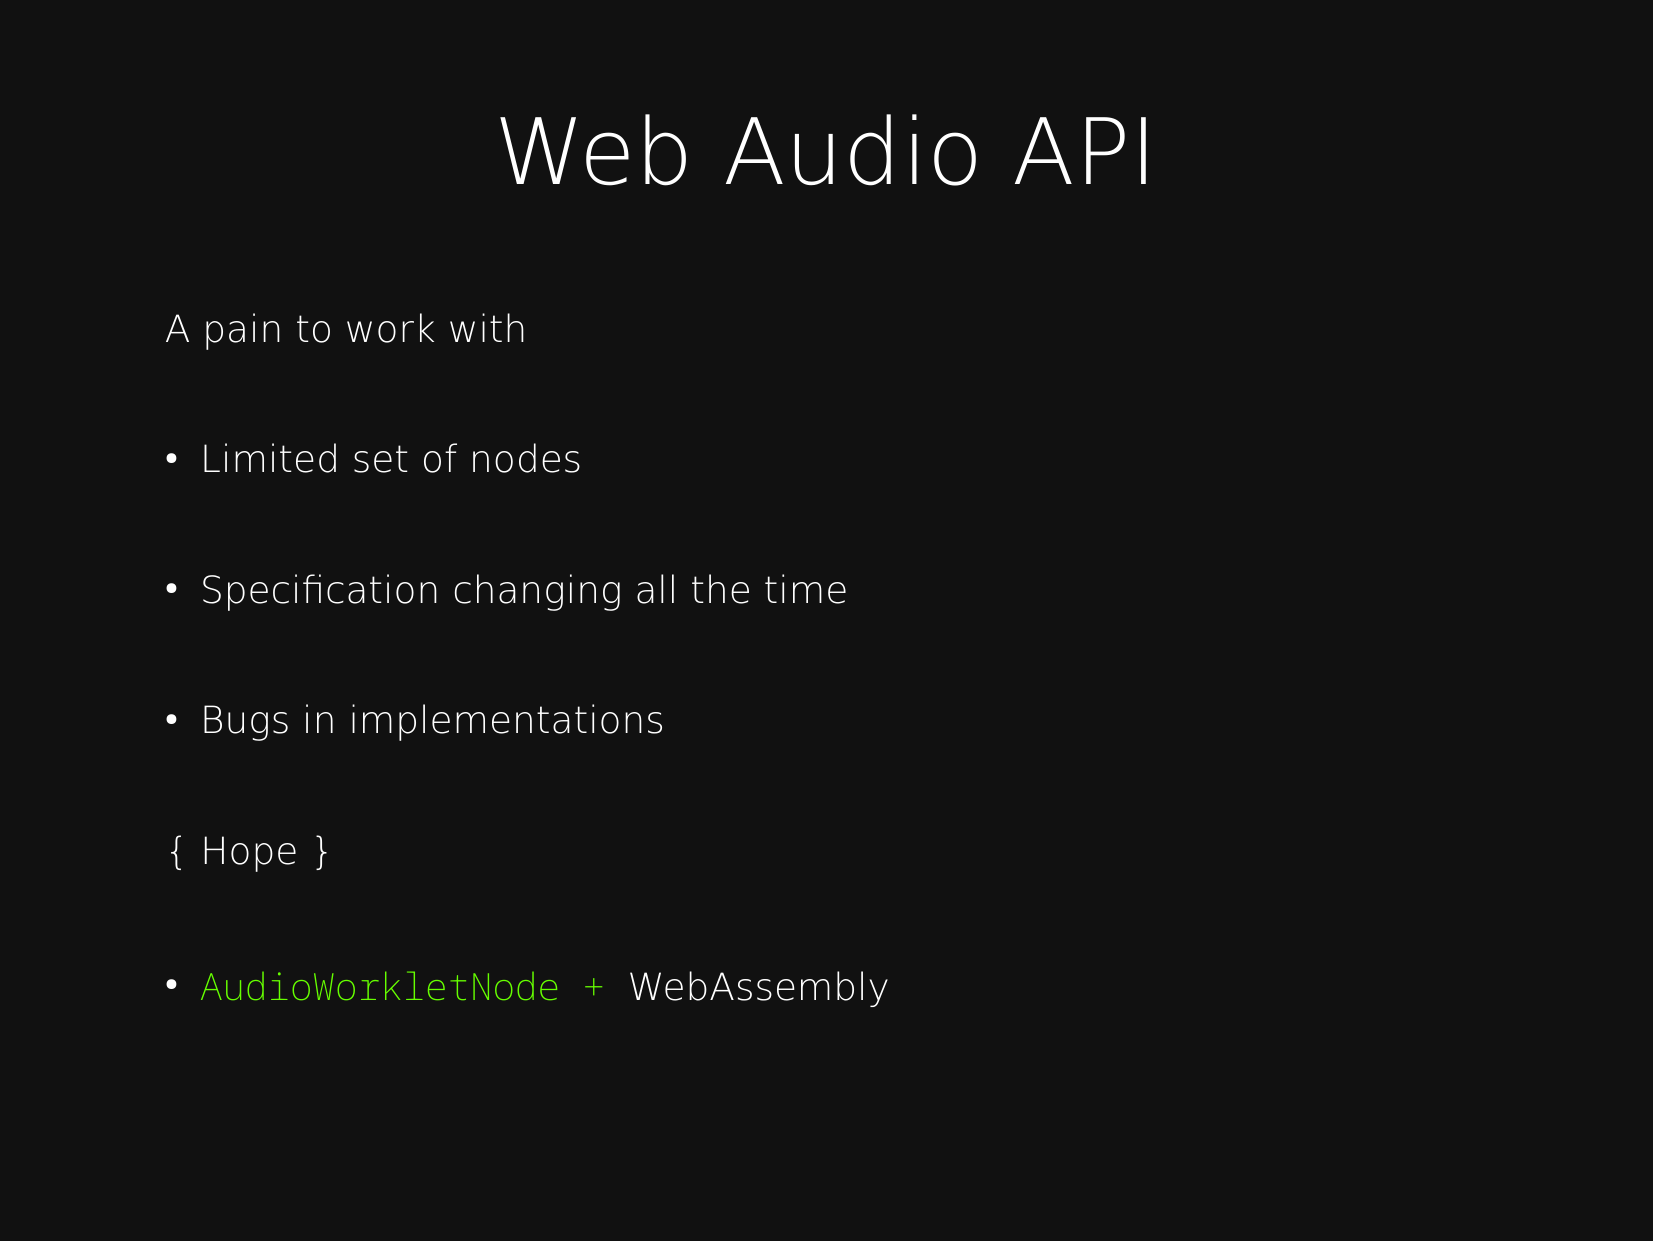

# Web Audio API
A pain to work with
Limited set of nodes
Specification changing all the time
Bugs in implementations
{ Hope }
AudioWorkletNode + WebAssembly